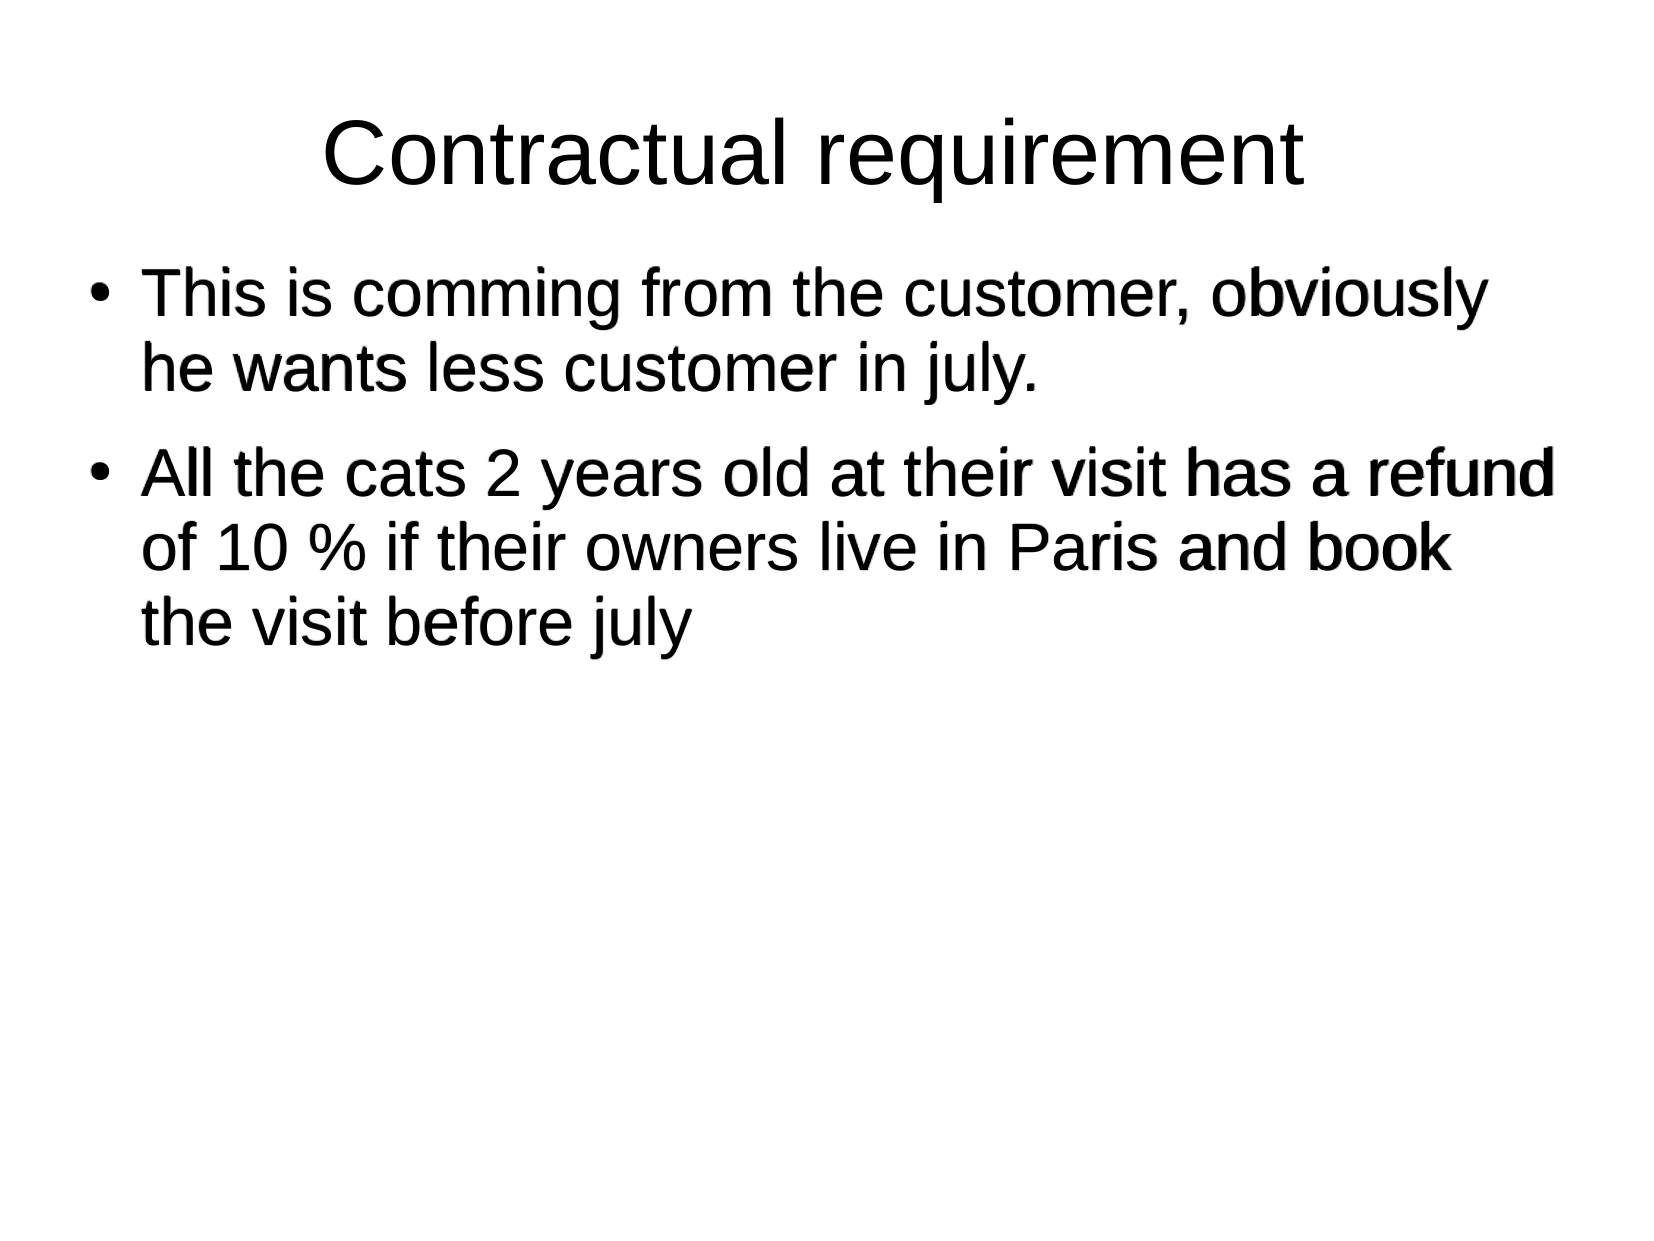

# Contractual requirement
This is comming from the customer, obviously he wants less customer in july.
All the cats 2 years old at their visit has a refund of 10 % if their owners live in Paris and book the visit before july